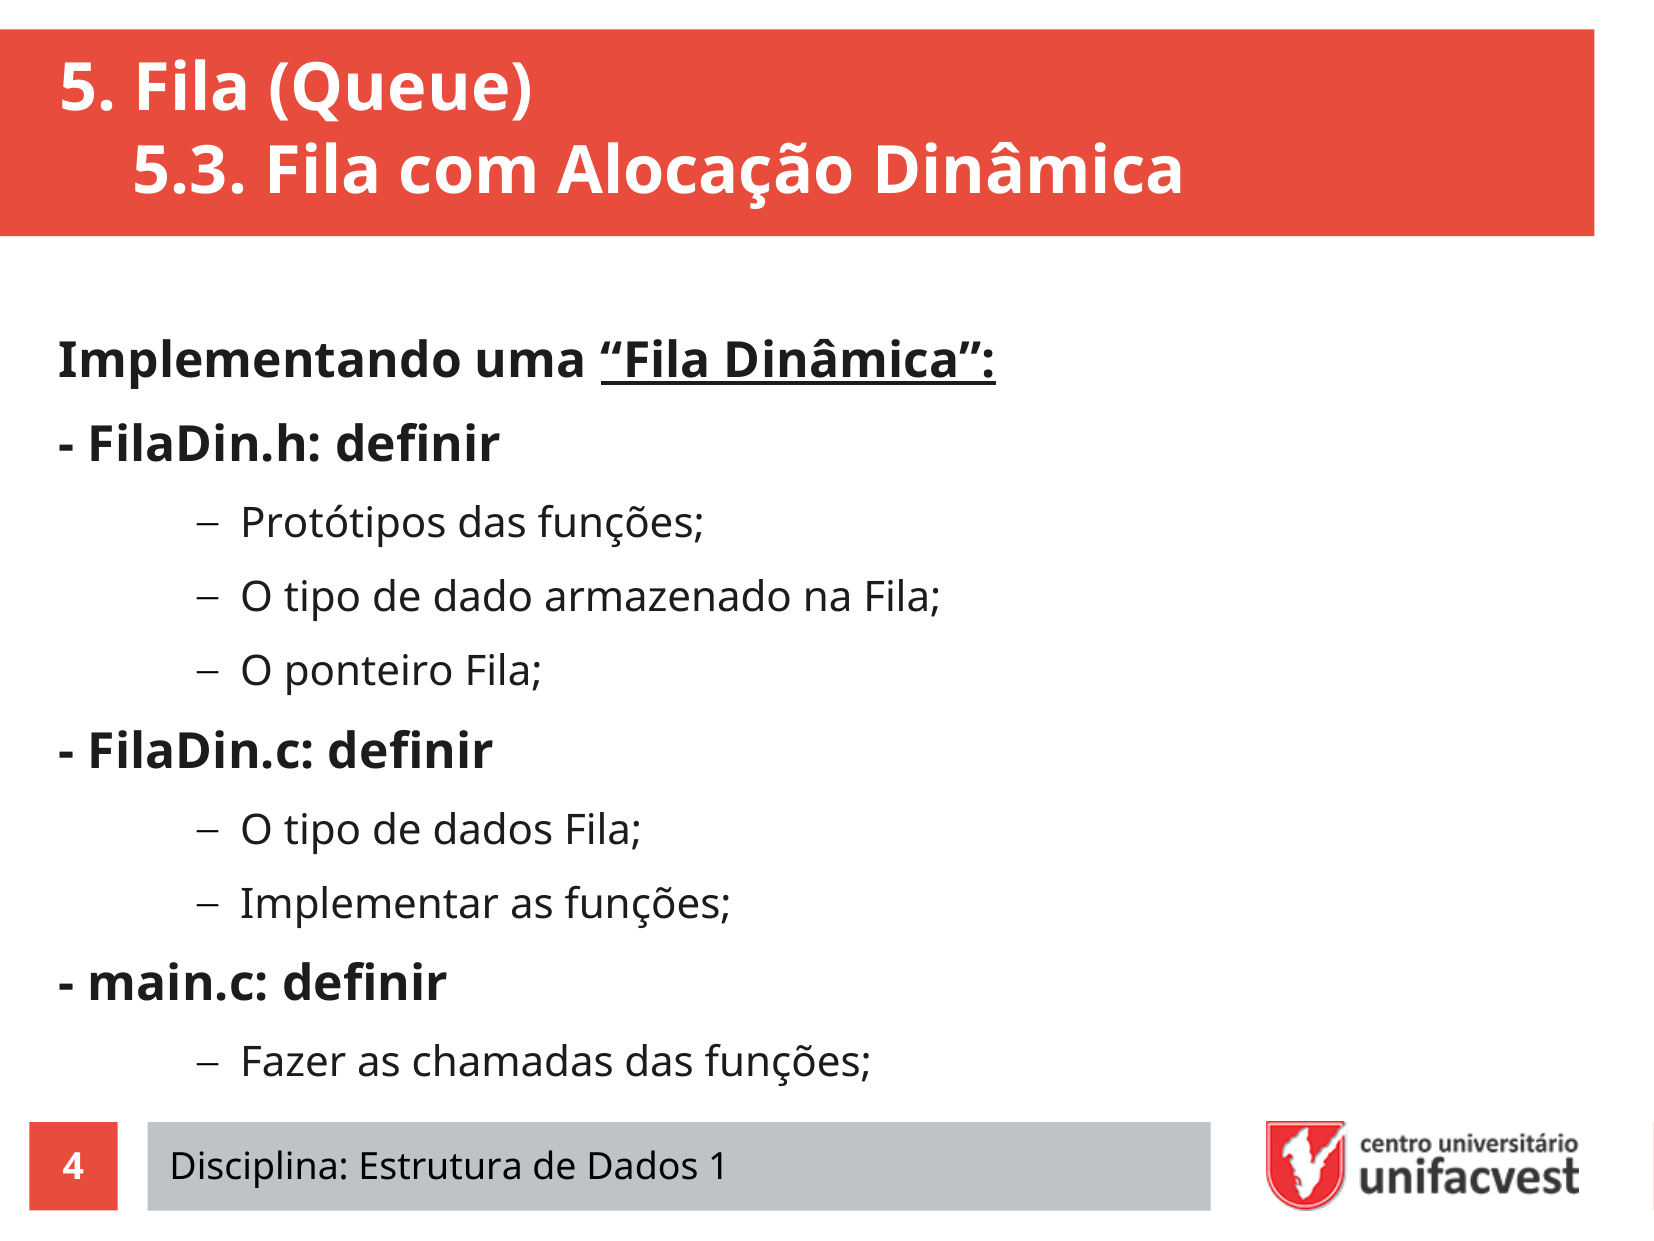

# 5. Fila (Queue) 5.3. Fila com Alocação Dinâmica
Implementando uma “Fila Dinâmica”:
- FilaDin.h: definir
Protótipos das funções;
O tipo de dado armazenado na Fila;
O ponteiro Fila;
- FilaDin.c: definir
O tipo de dados Fila;
Implementar as funções;
- main.c: definir
Fazer as chamadas das funções;
4
Disciplina: Estrutura de Dados 1